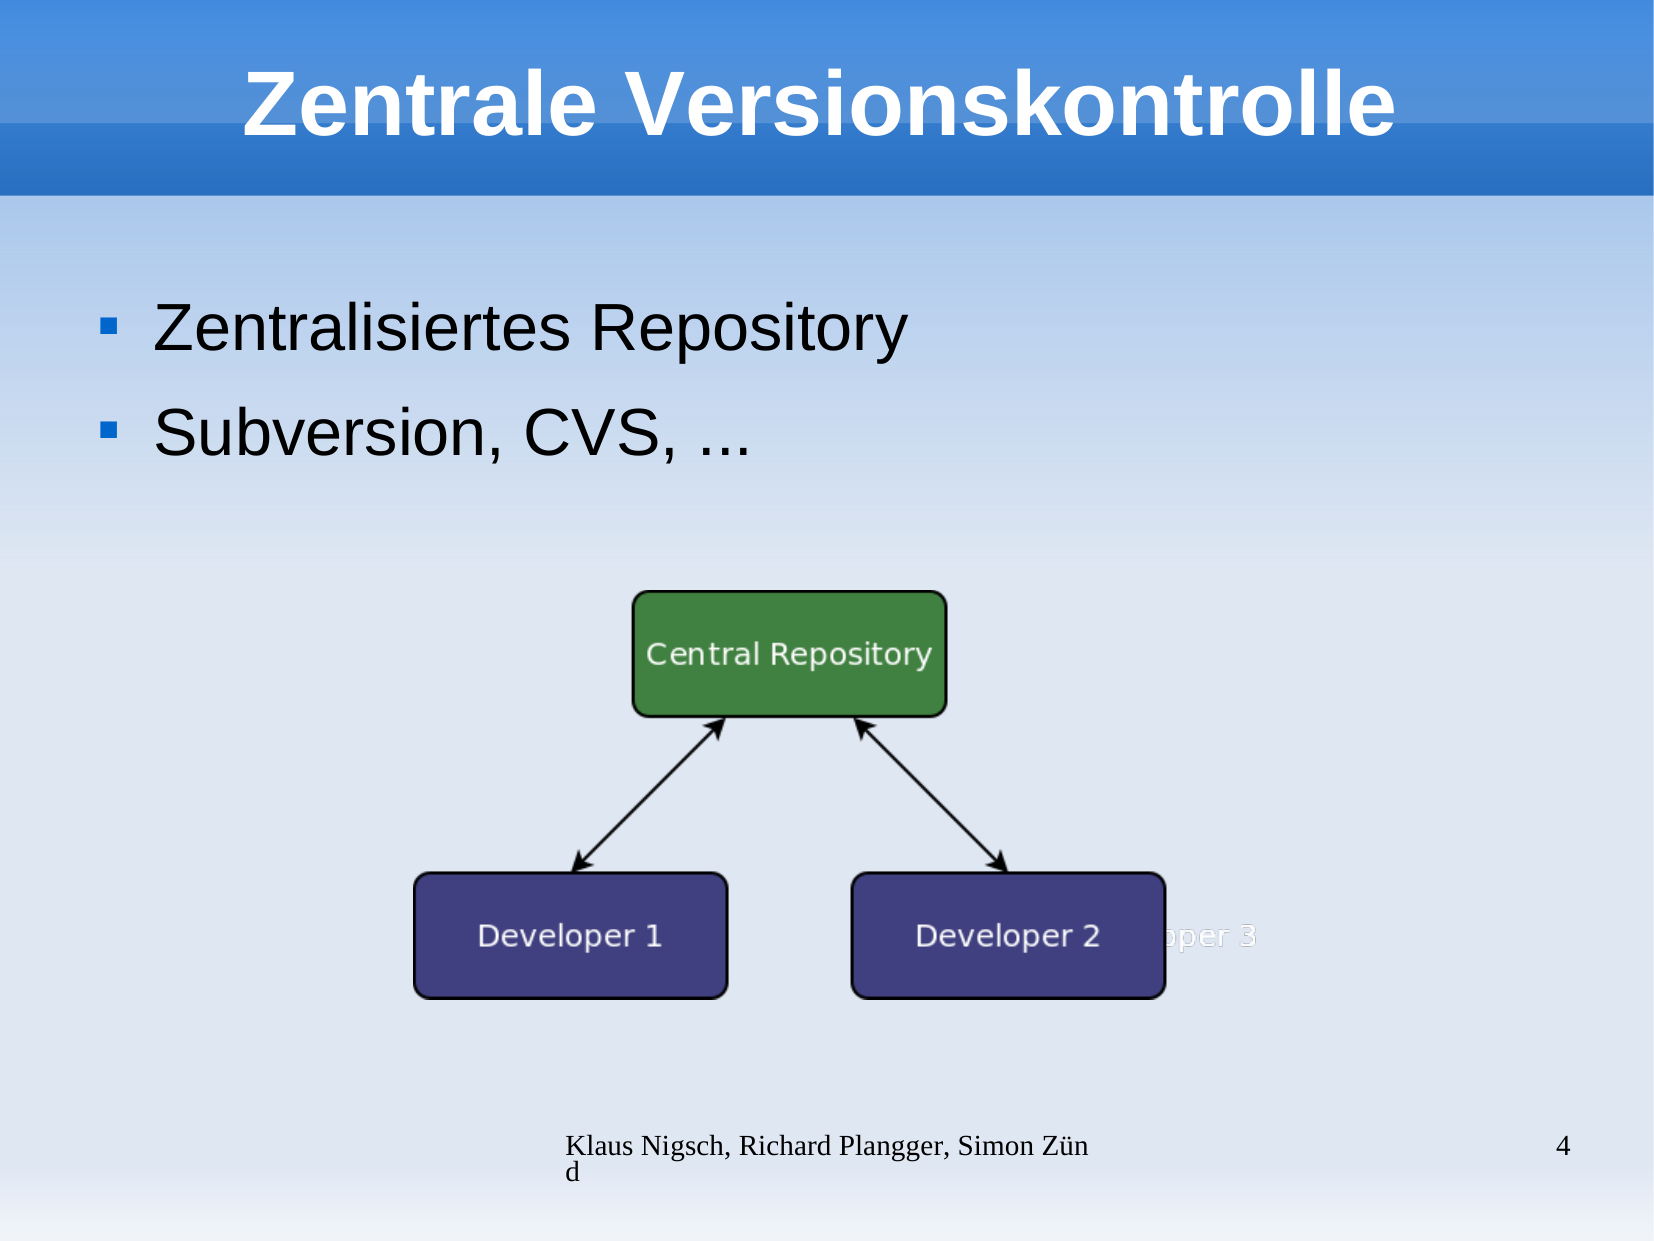

# Zentrale Versionskontrolle
Zentralisiertes Repository
Subversion, CVS, ...
Klaus Nigsch, Richard Plangger, Simon Zünd
4